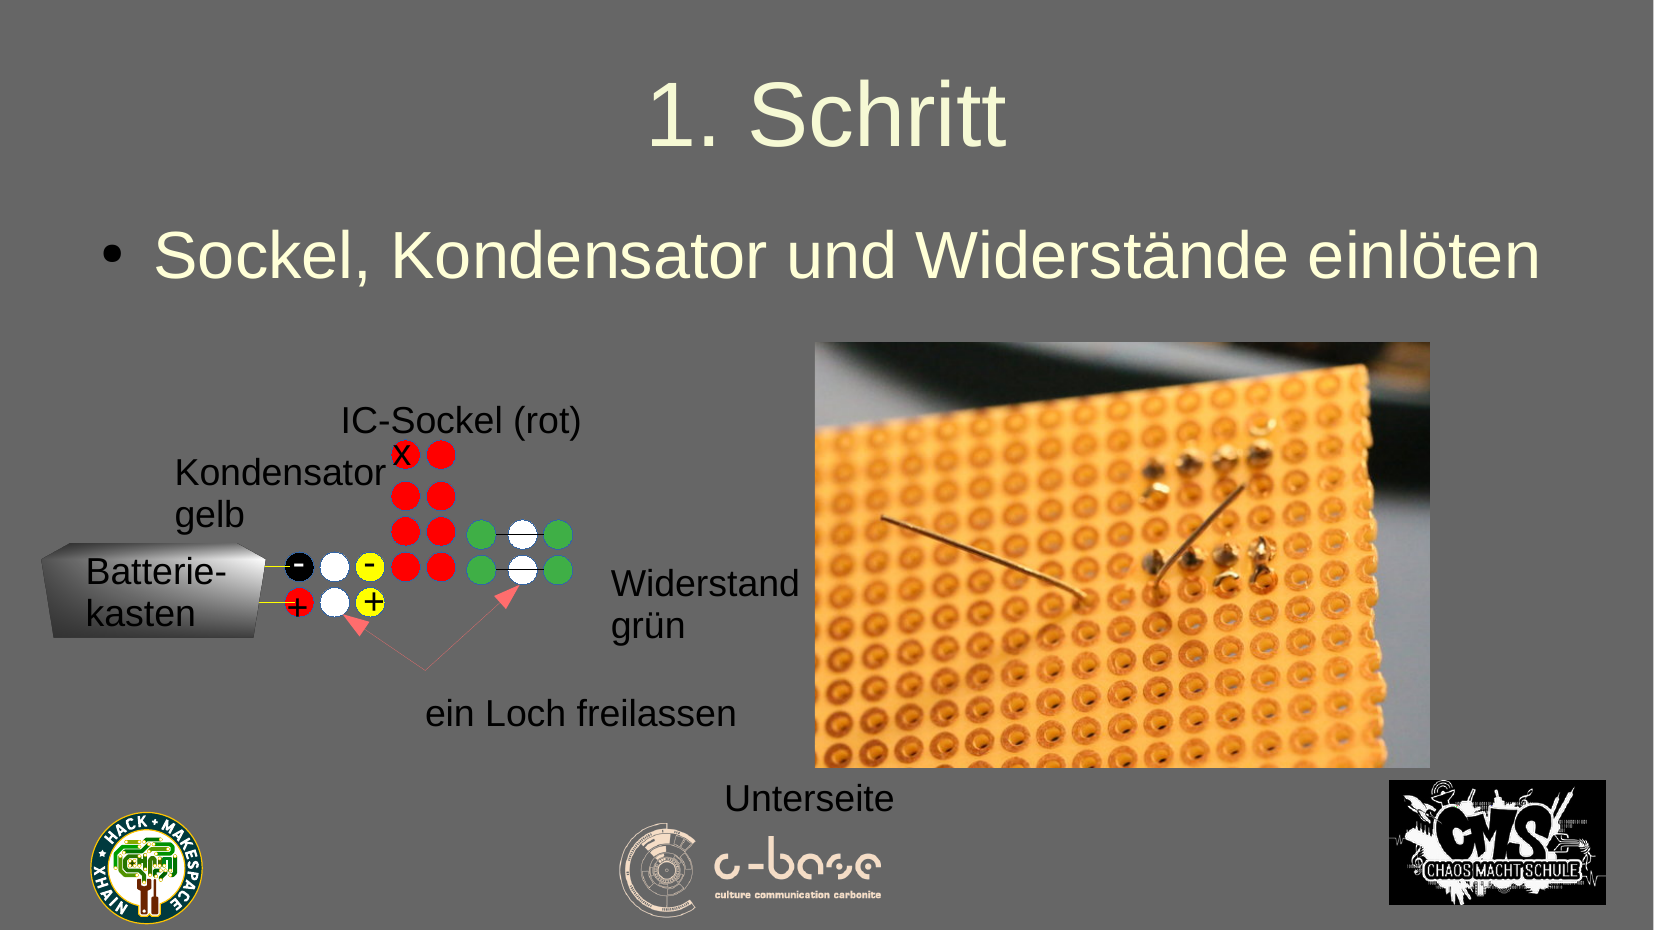

# 1. Schritt
Sockel, Kondensator und Widerstände einlöten
IC-Sockel (rot)
x
Kondensator
gelb
-
-
Batterie-
kasten
Widerstand
grün
+
+
ein Loch freilassen
Unterseite